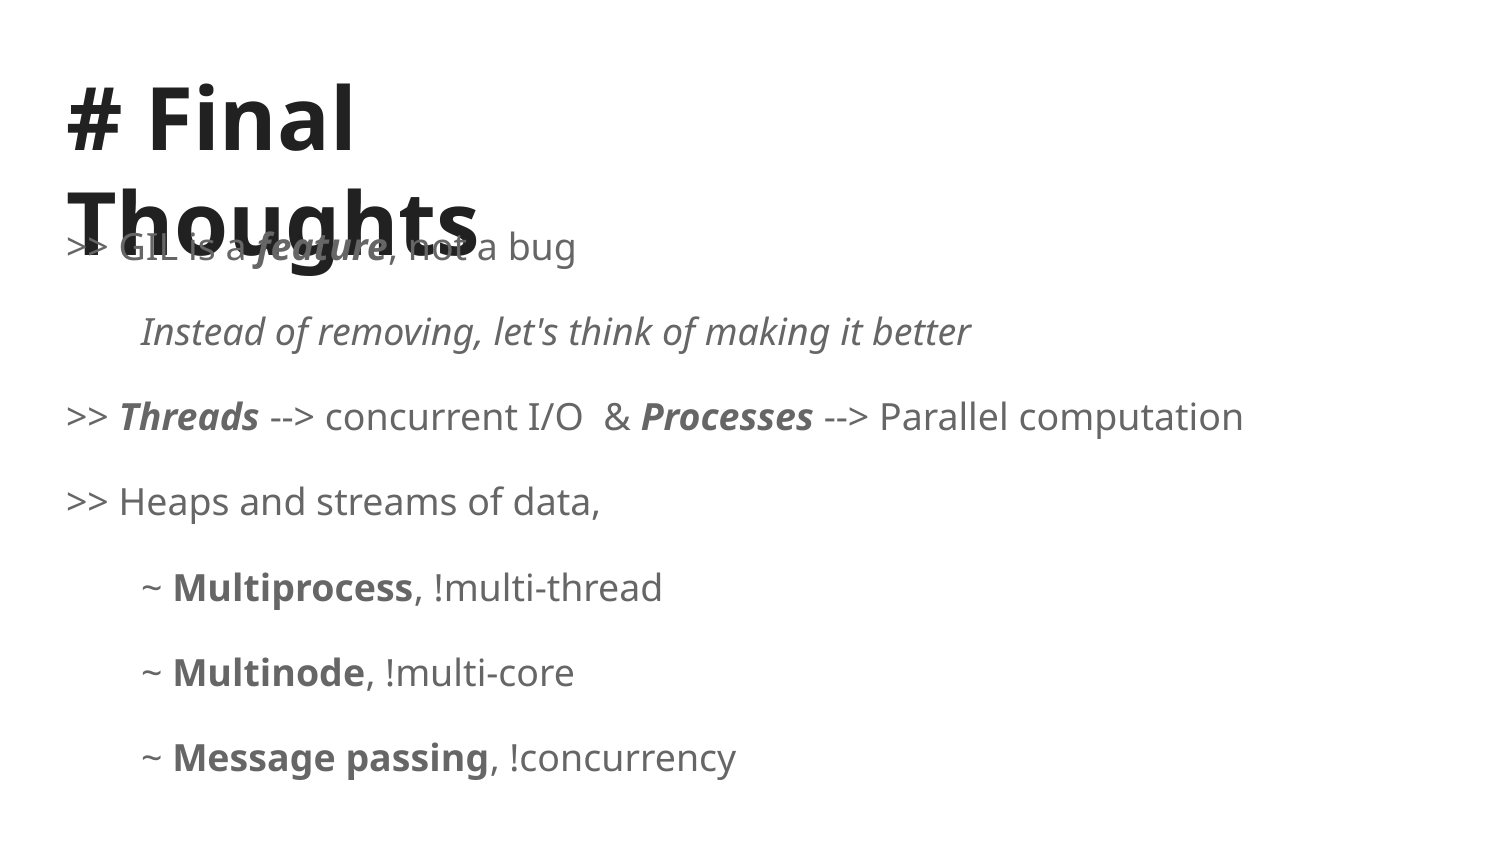

# # Final Thoughts
>> GIL is a feature, not a bug
	Instead of removing, let's think of making it better
>> Threads --> concurrent I/O & Processes --> Parallel computation
>> Heaps and streams of data,
 	~ Multiprocess, !multi-thread
~ Multinode, !multi-core
~ Message passing, !concurrency